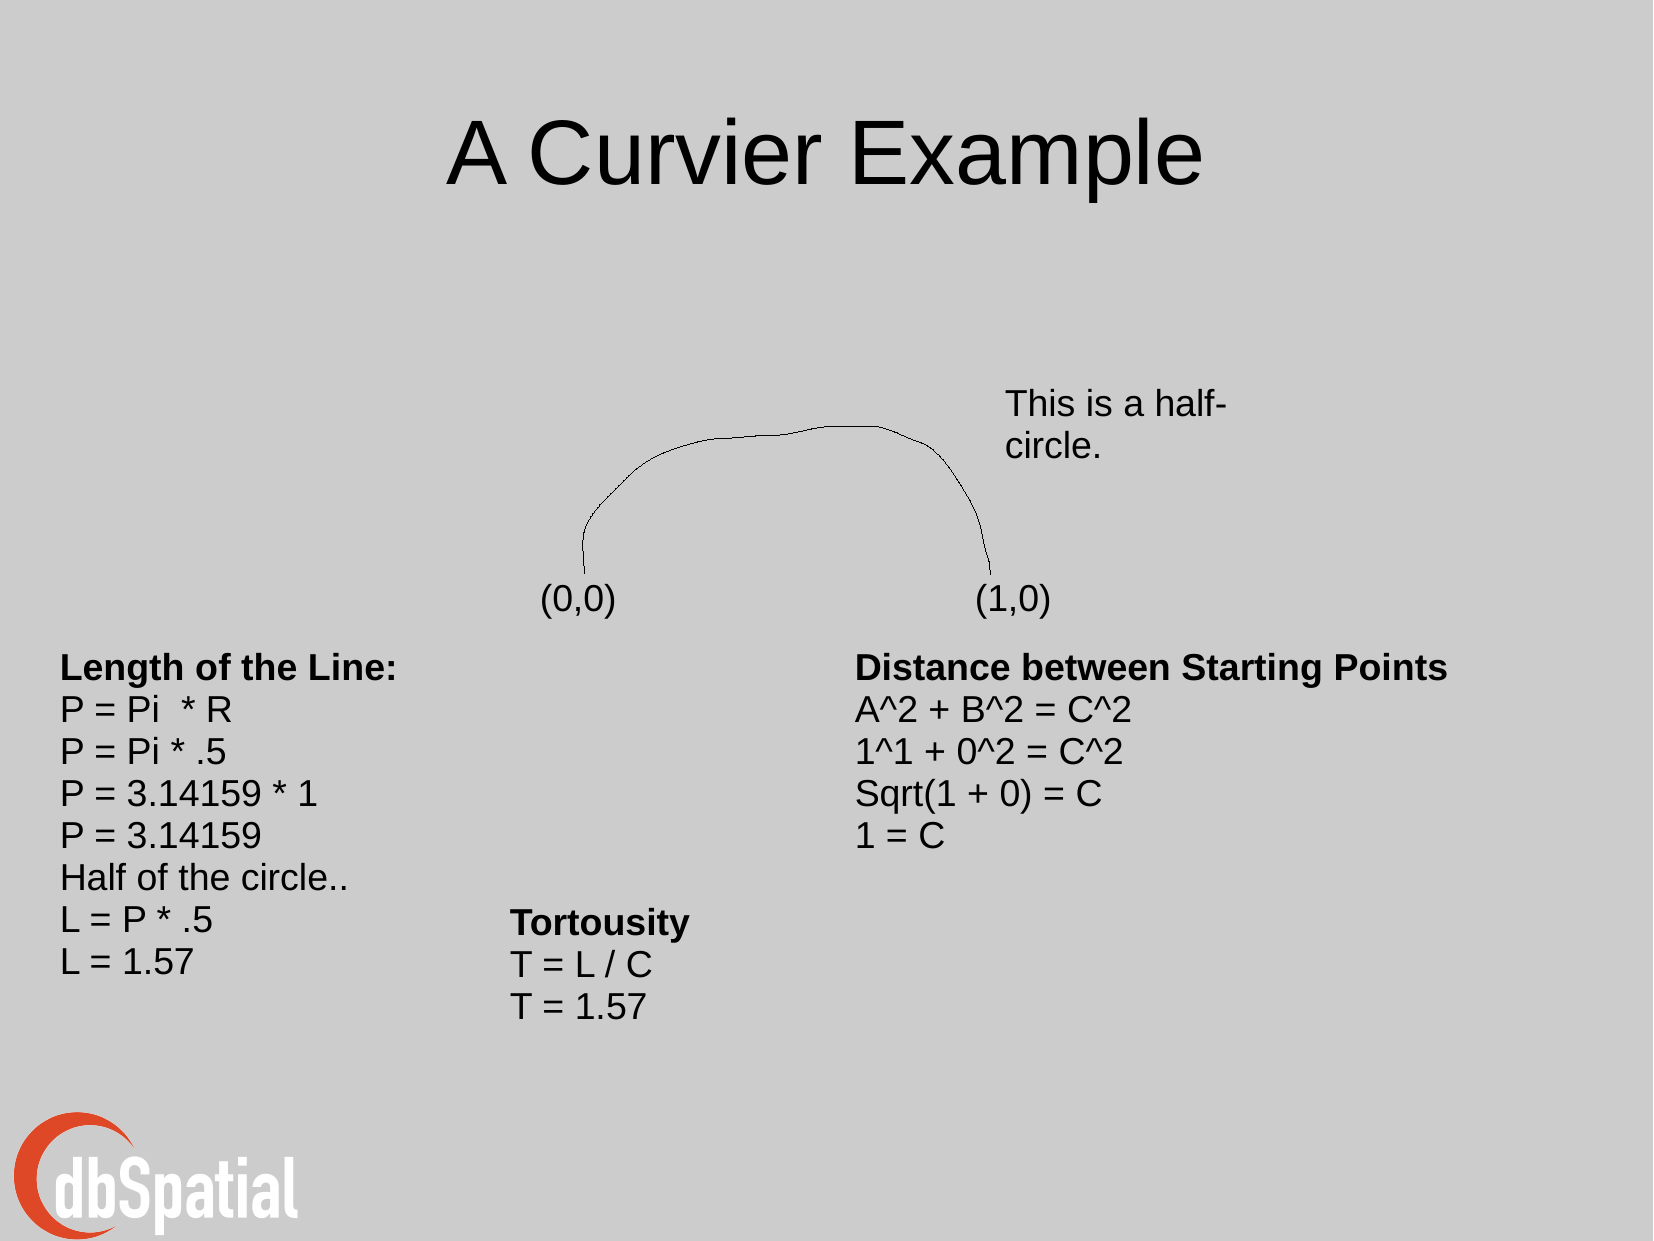

# A Curvier Example
This is a half-circle.
(0,0)
(1,0)
Length of the Line:
P = Pi * R
P = Pi * .5
P = 3.14159 * 1
P = 3.14159
Half of the circle..
L = P * .5
L = 1.57
Distance between Starting Points
A^2 + B^2 = C^2
1^1 + 0^2 = C^2
Sqrt(1 + 0) = C
1 = C
Tortousity
T = L / C
T = 1.57